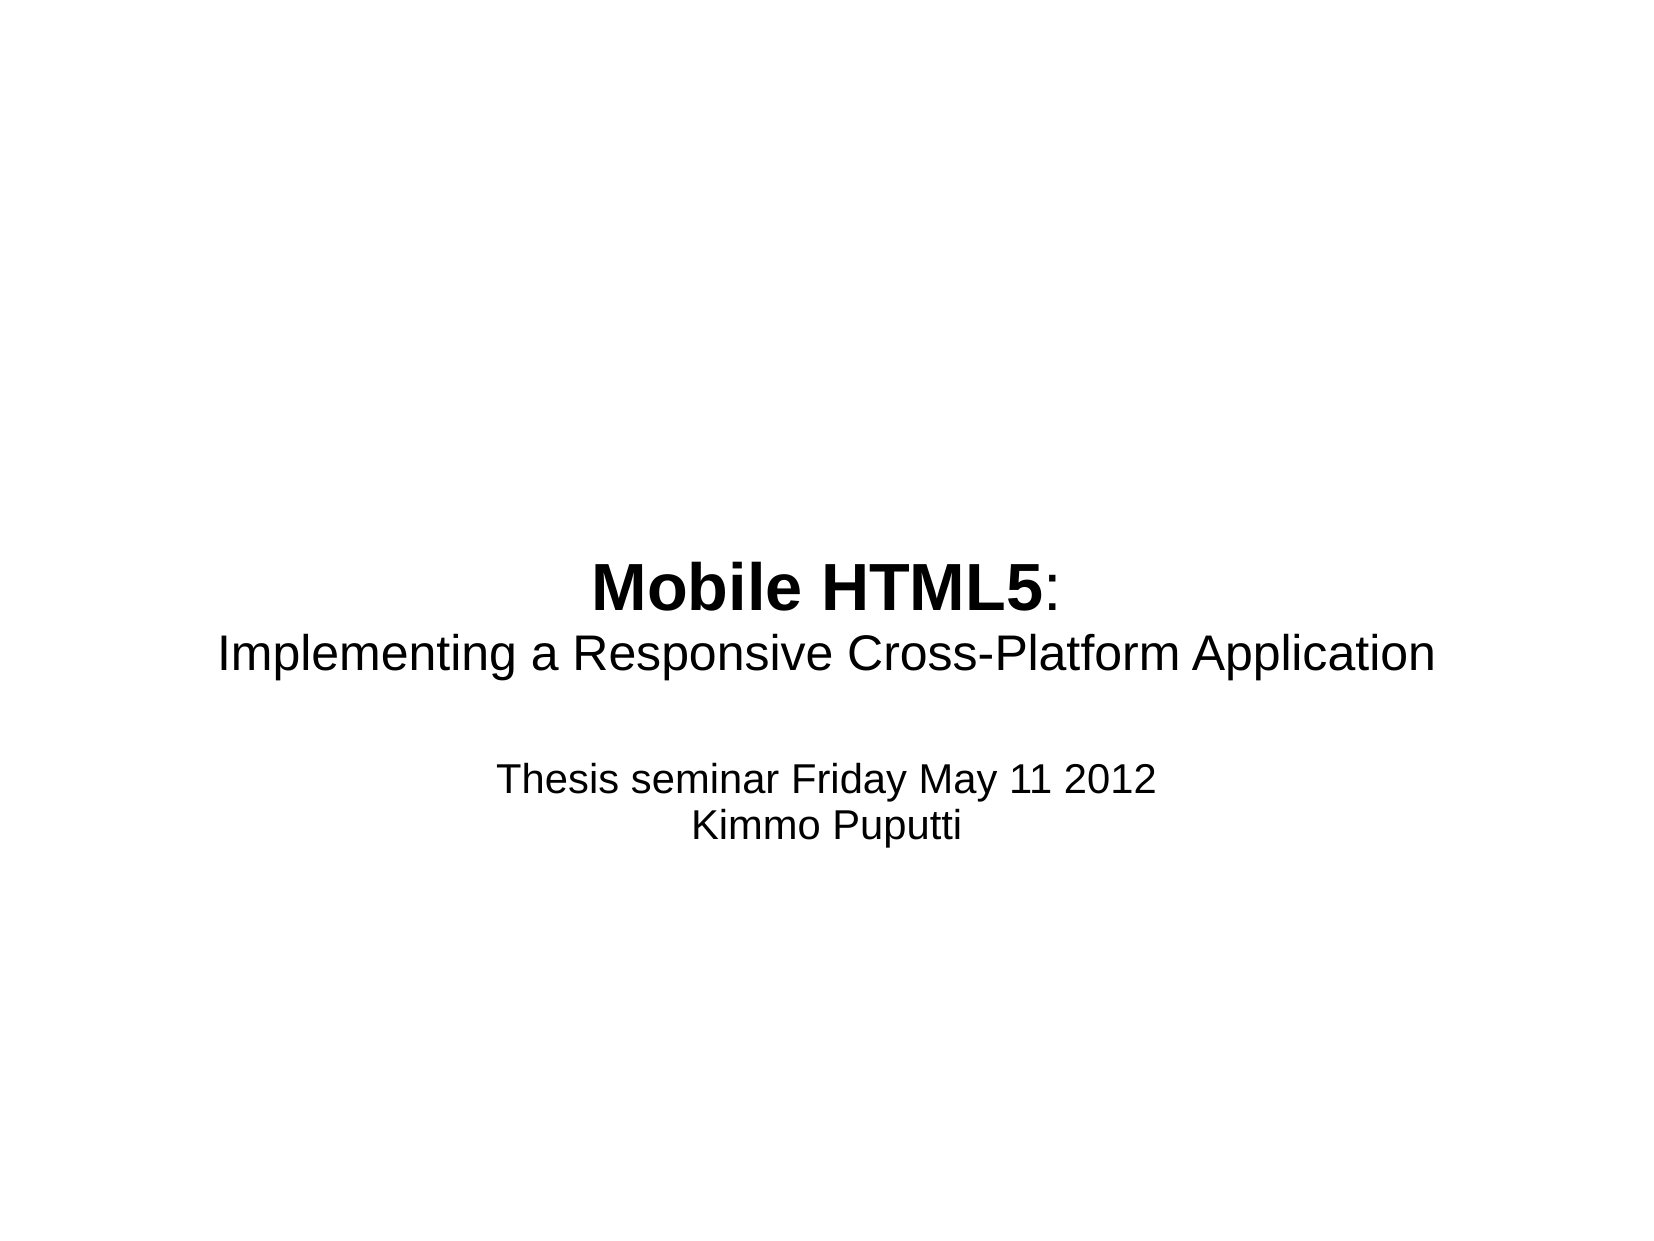

#
Mobile HTML5:
Implementing a Responsive Cross-Platform Application
Thesis seminar Friday May 11 2012
Kimmo Puputti